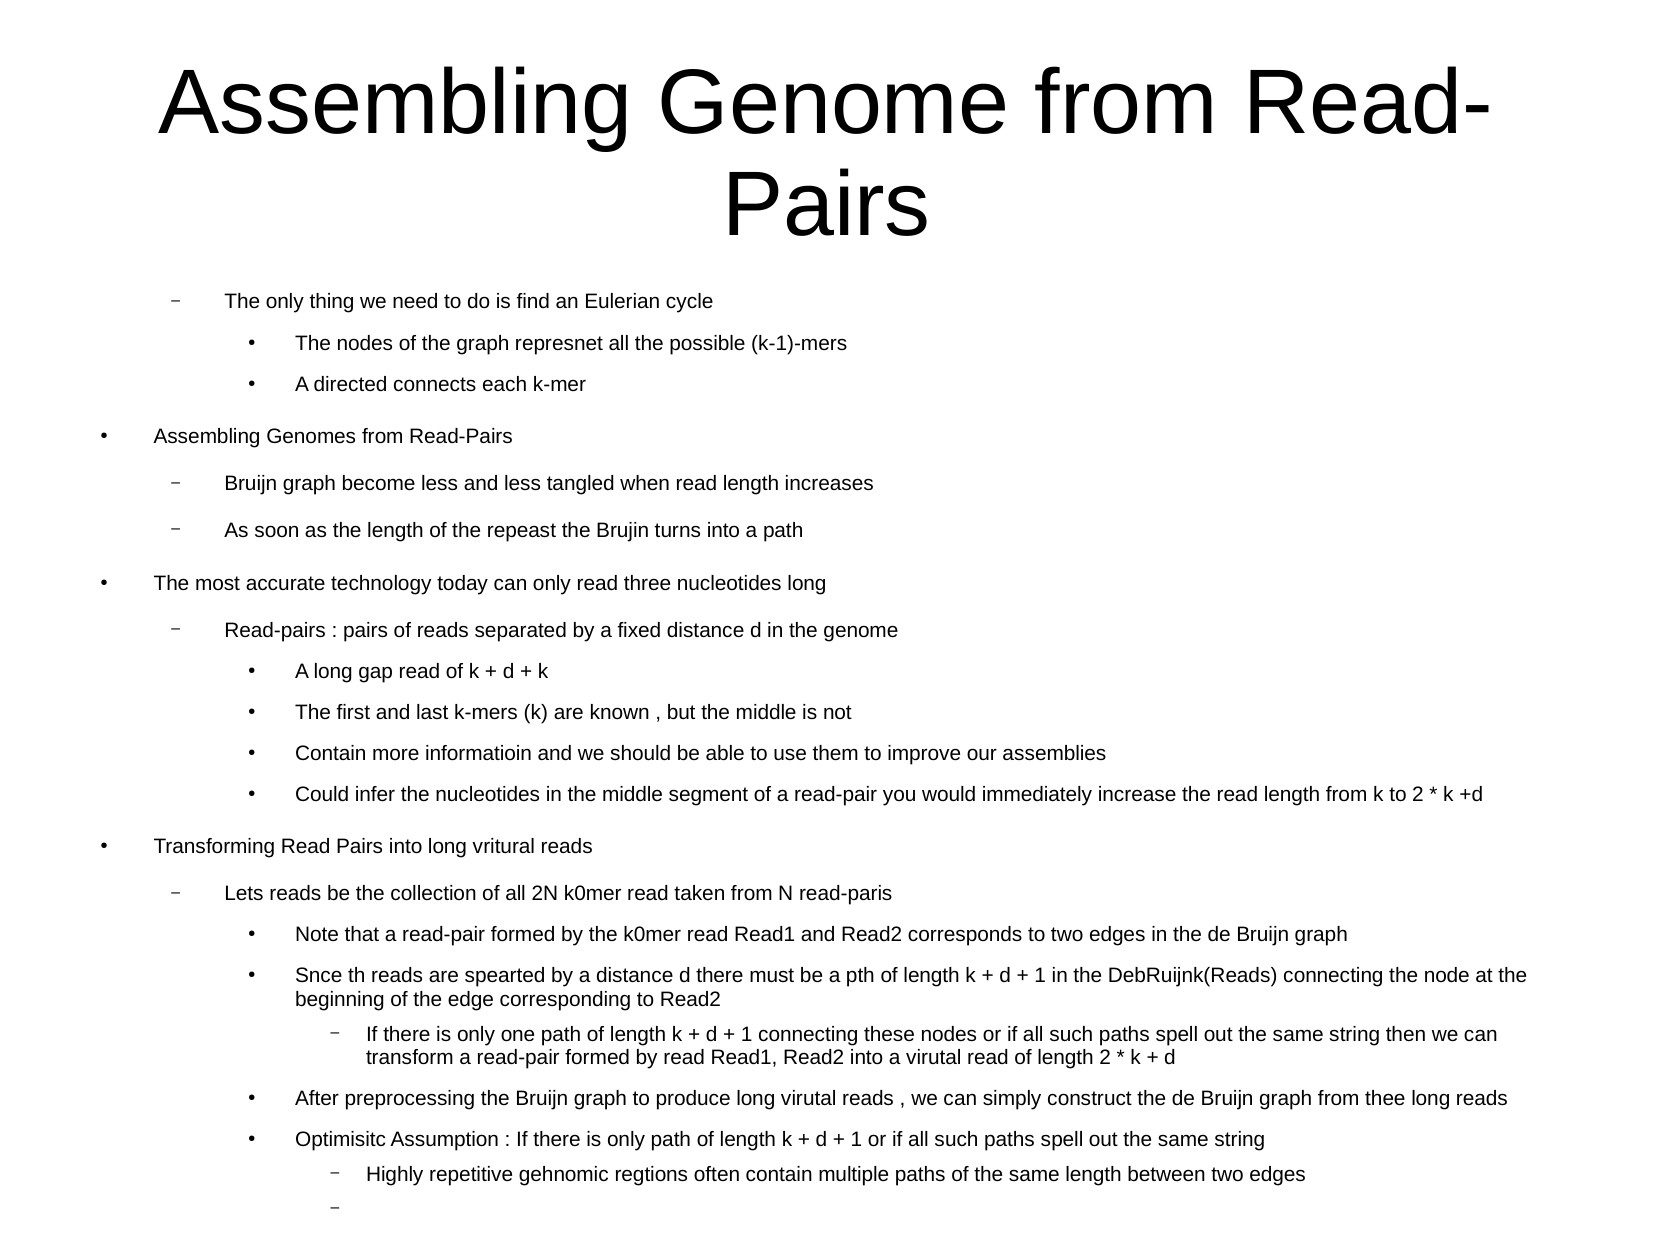

# Assembling Genome from Read-Pairs
The only thing we need to do is find an Eulerian cycle
The nodes of the graph represnet all the possible (k-1)-mers
A directed connects each k-mer
Assembling Genomes from Read-Pairs
Bruijn graph become less and less tangled when read length increases
As soon as the length of the repeast the Brujin turns into a path
The most accurate technology today can only read three nucleotides long
Read-pairs : pairs of reads separated by a fixed distance d in the genome
A long gap read of k + d + k
The first and last k-mers (k) are known , but the middle is not
Contain more informatioin and we should be able to use them to improve our assemblies
Could infer the nucleotides in the middle segment of a read-pair you would immediately increase the read length from k to 2 * k +d
Transforming Read Pairs into long vritural reads
Lets reads be the collection of all 2N k0mer read taken from N read-paris
Note that a read-pair formed by the k0mer read Read1 and Read2 corresponds to two edges in the de Bruijn graph
Snce th reads are spearted by a distance d there must be a pth of length k + d + 1 in the DebRuijnk(Reads) connecting the node at the beginning of the edge corresponding to Read2
If there is only one path of length k + d + 1 connecting these nodes or if all such paths spell out the same string then we can transform a read-pair formed by read Read1, Read2 into a virutal read of length 2 * k + d
After preprocessing the Bruijn graph to produce long virutal reads , we can simply construct the de Bruijn graph from thee long reads
Optimisitc Assumption : If there is only path of length k + d + 1 or if all such paths spell out the same string
Highly repetitive gehnomic regtions often contain multiple paths of the same length between two edges